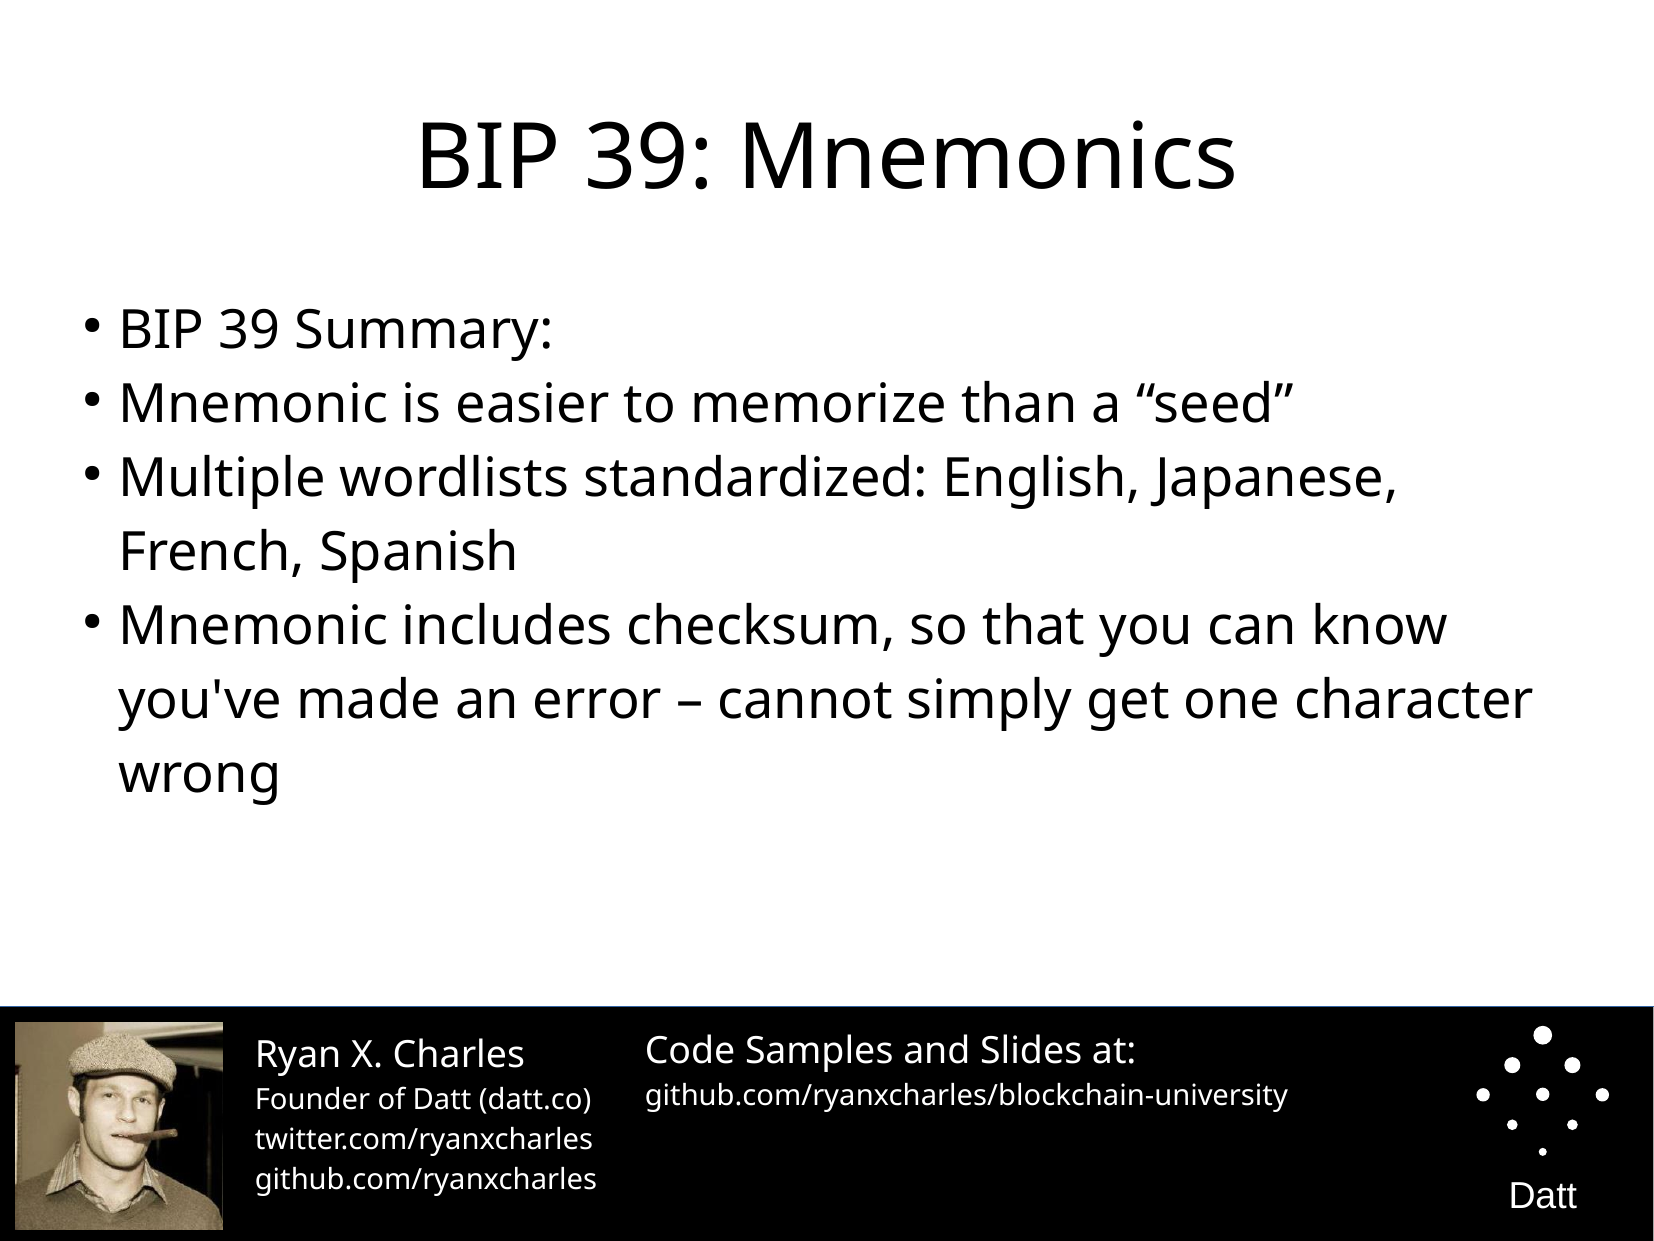

BIP 39: Mnemonics
# BIP 39 Summary:
Mnemonic is easier to memorize than a “seed”
Multiple wordlists standardized: English, Japanese, French, Spanish
Mnemonic includes checksum, so that you can know you've made an error – cannot simply get one character wrong
Code Samples and Slides at:
github.com/ryanxcharles/blockchain-university
Ryan X. Charles
Founder of Datt (datt.co)
twitter.com/ryanxcharles
github.com/ryanxcharles
Datt